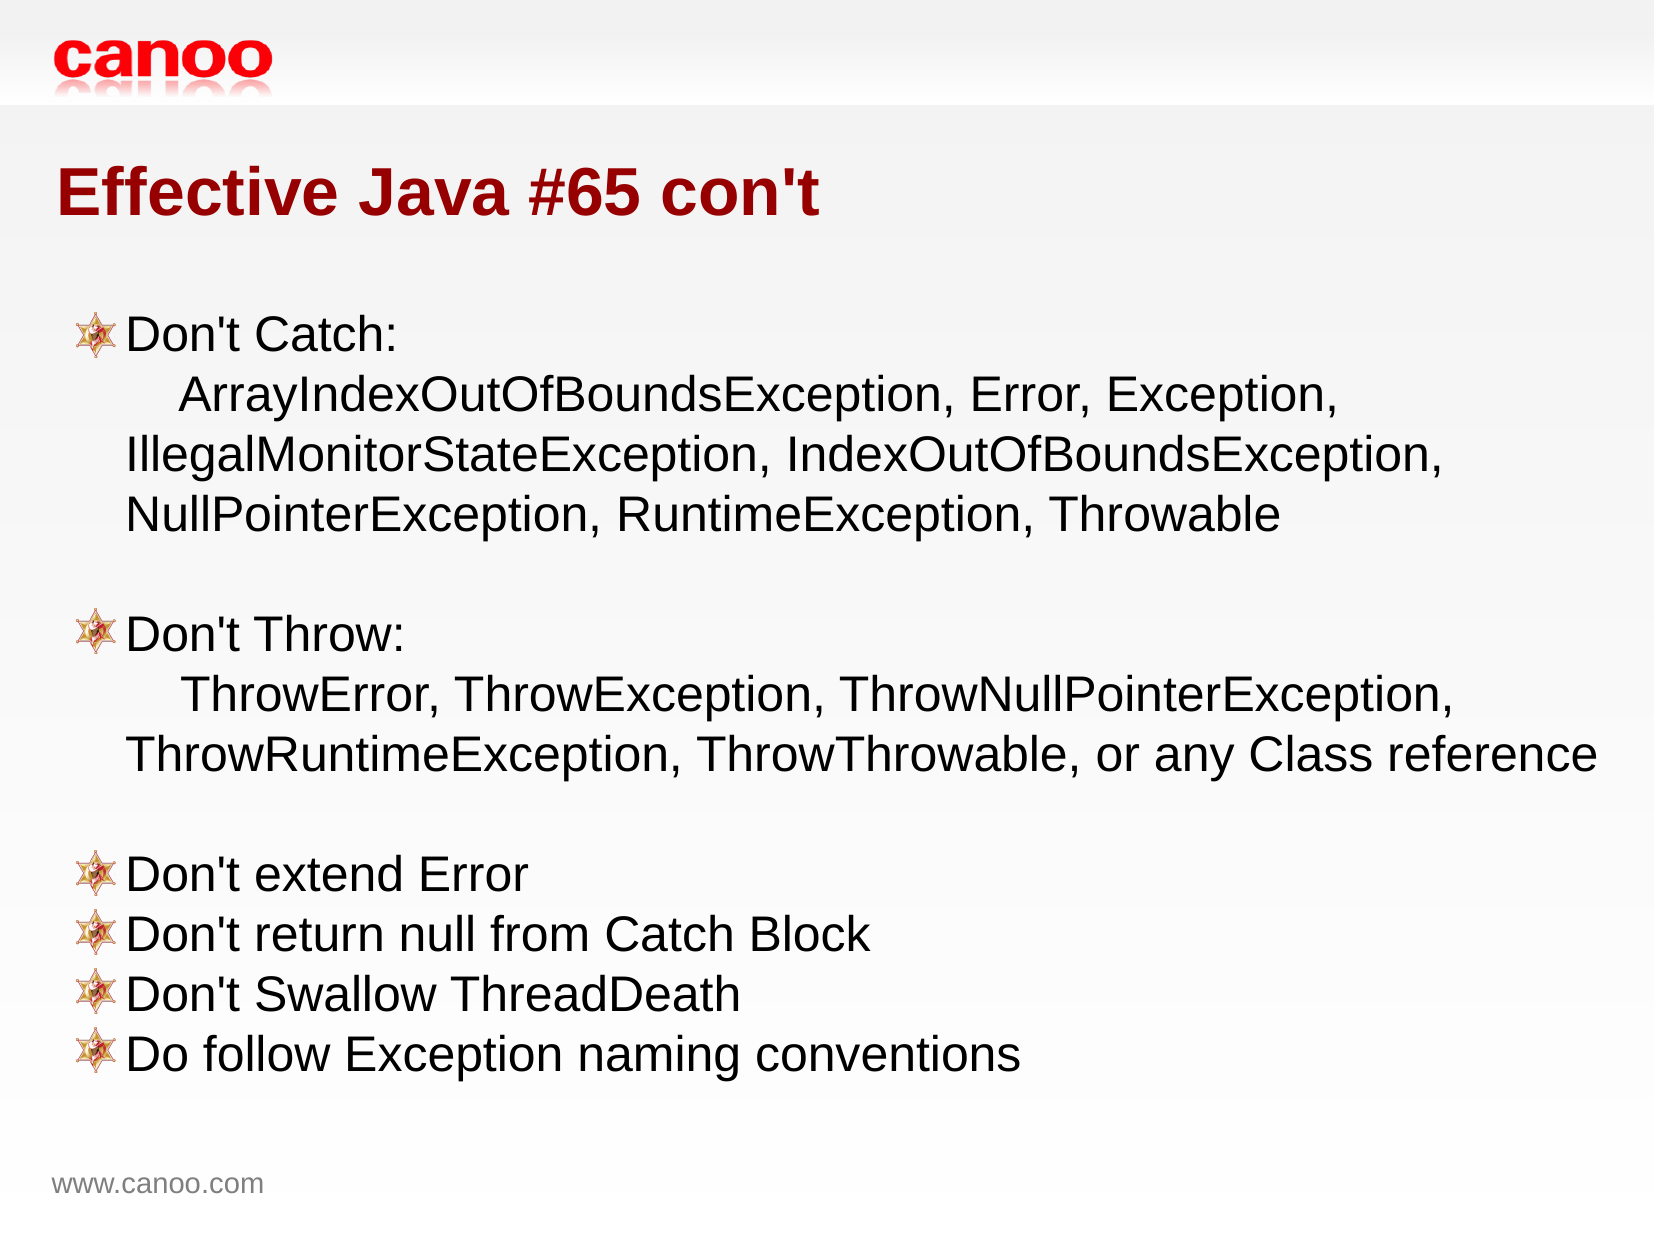

# Effective Java #65 con't
Don't Catch:
 ArrayIndexOutOfBoundsException, Error, Exception, IllegalMonitorStateException, IndexOutOfBoundsException, NullPointerException, RuntimeException, Throwable
Don't Throw:
 ThrowError, ThrowException, ThrowNullPointerException, ThrowRuntimeException, ThrowThrowable, or any Class reference
Don't extend Error
Don't return null from Catch Block
Don't Swallow ThreadDeath
Do follow Exception naming conventions